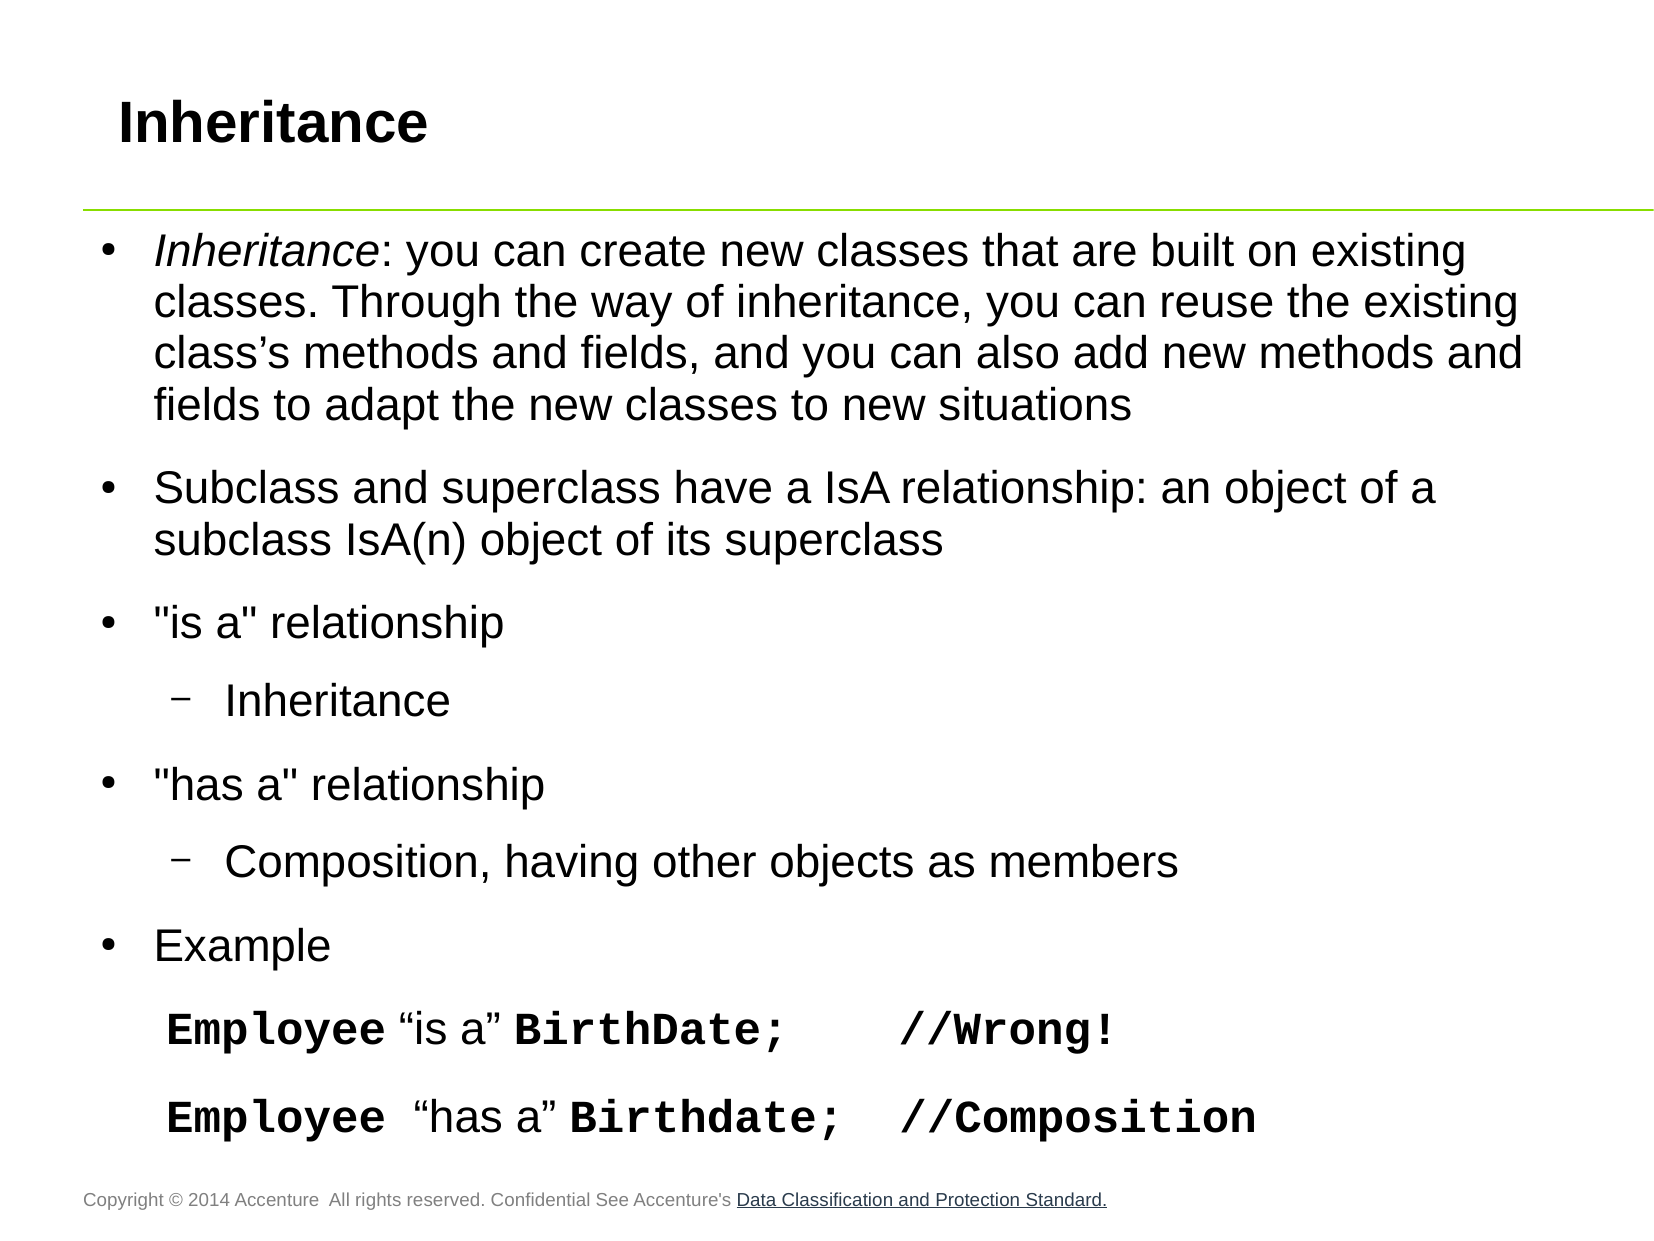

# Inheritance
Inheritance: you can create new classes that are built on existing classes. Through the way of inheritance, you can reuse the existing class’s methods and fields, and you can also add new methods and fields to adapt the new classes to new situations
Subclass and superclass have a IsA relationship: an object of a subclass IsA(n) object of its superclass
"is a" relationship
Inheritance
"has a" relationship
Composition, having other objects as members
Example
 Employee “is a” BirthDate; //Wrong!
 Employee “has a” Birthdate; //Composition